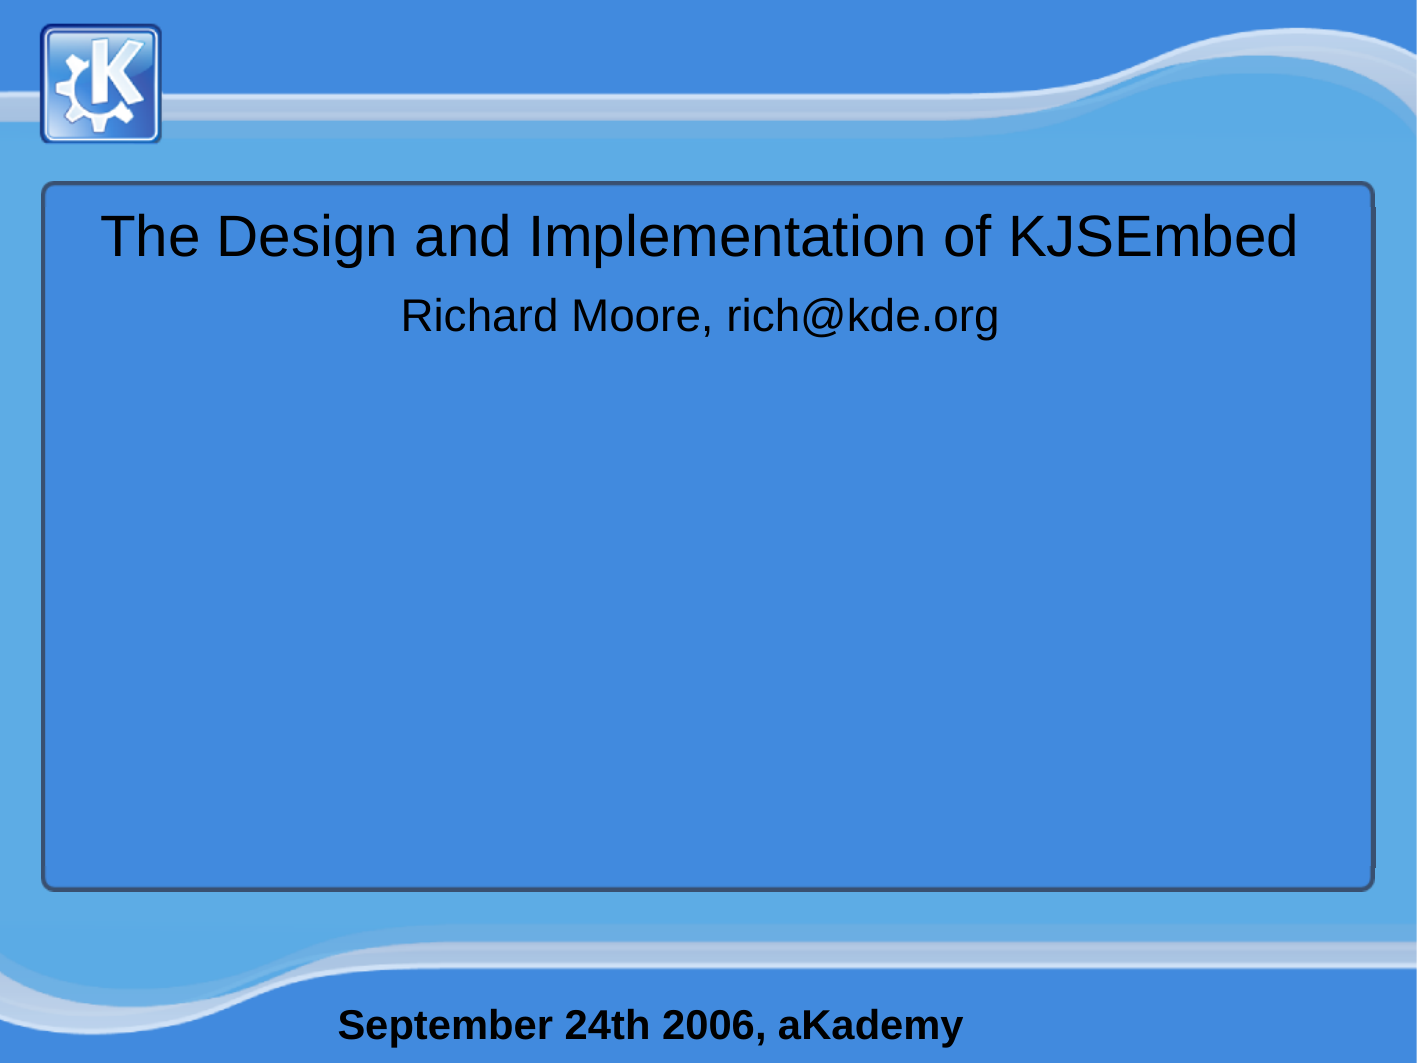

The Design and Implementation of KJSEmbed
Richard Moore, rich@kde.org